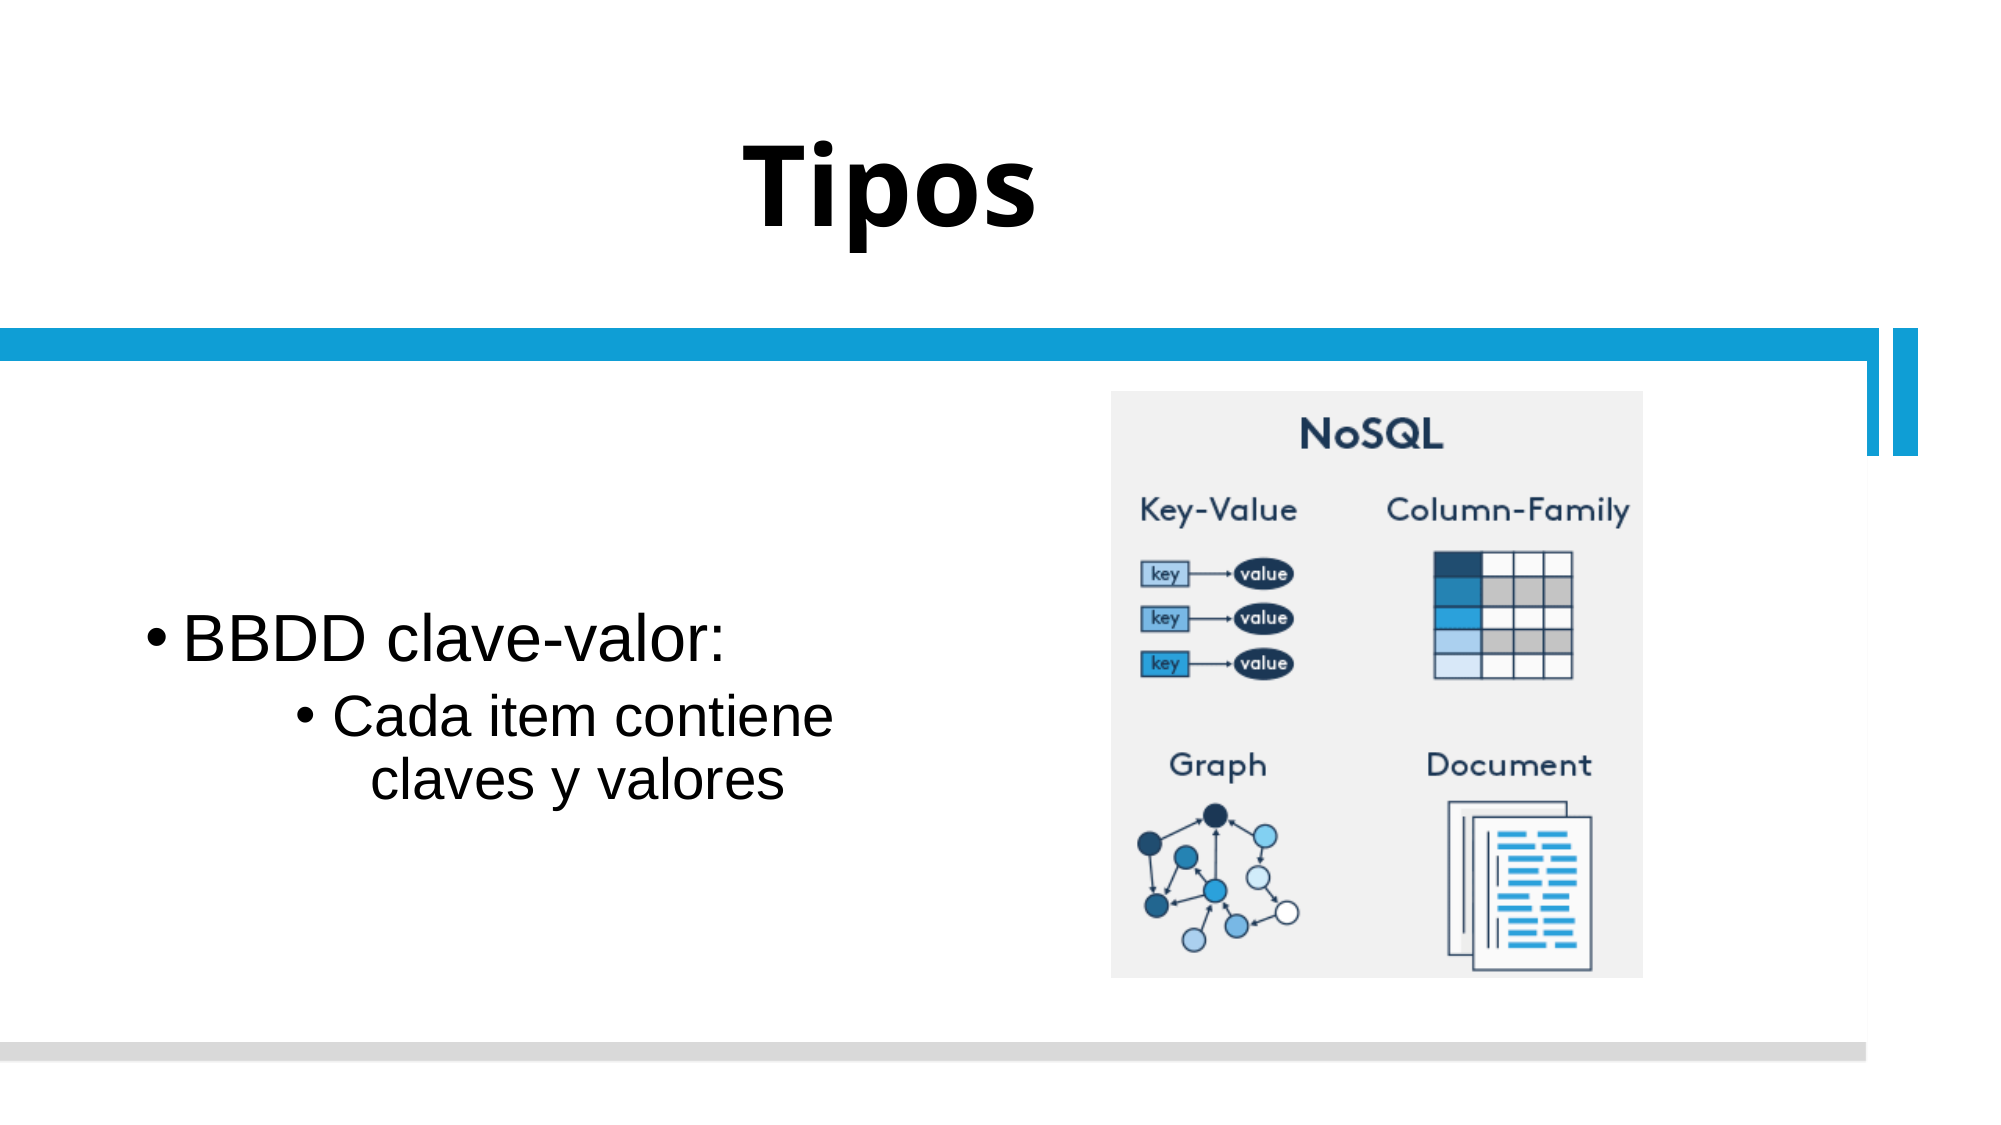

# Tipos
BBDD clave-valor:
Cada item contiene claves y valores